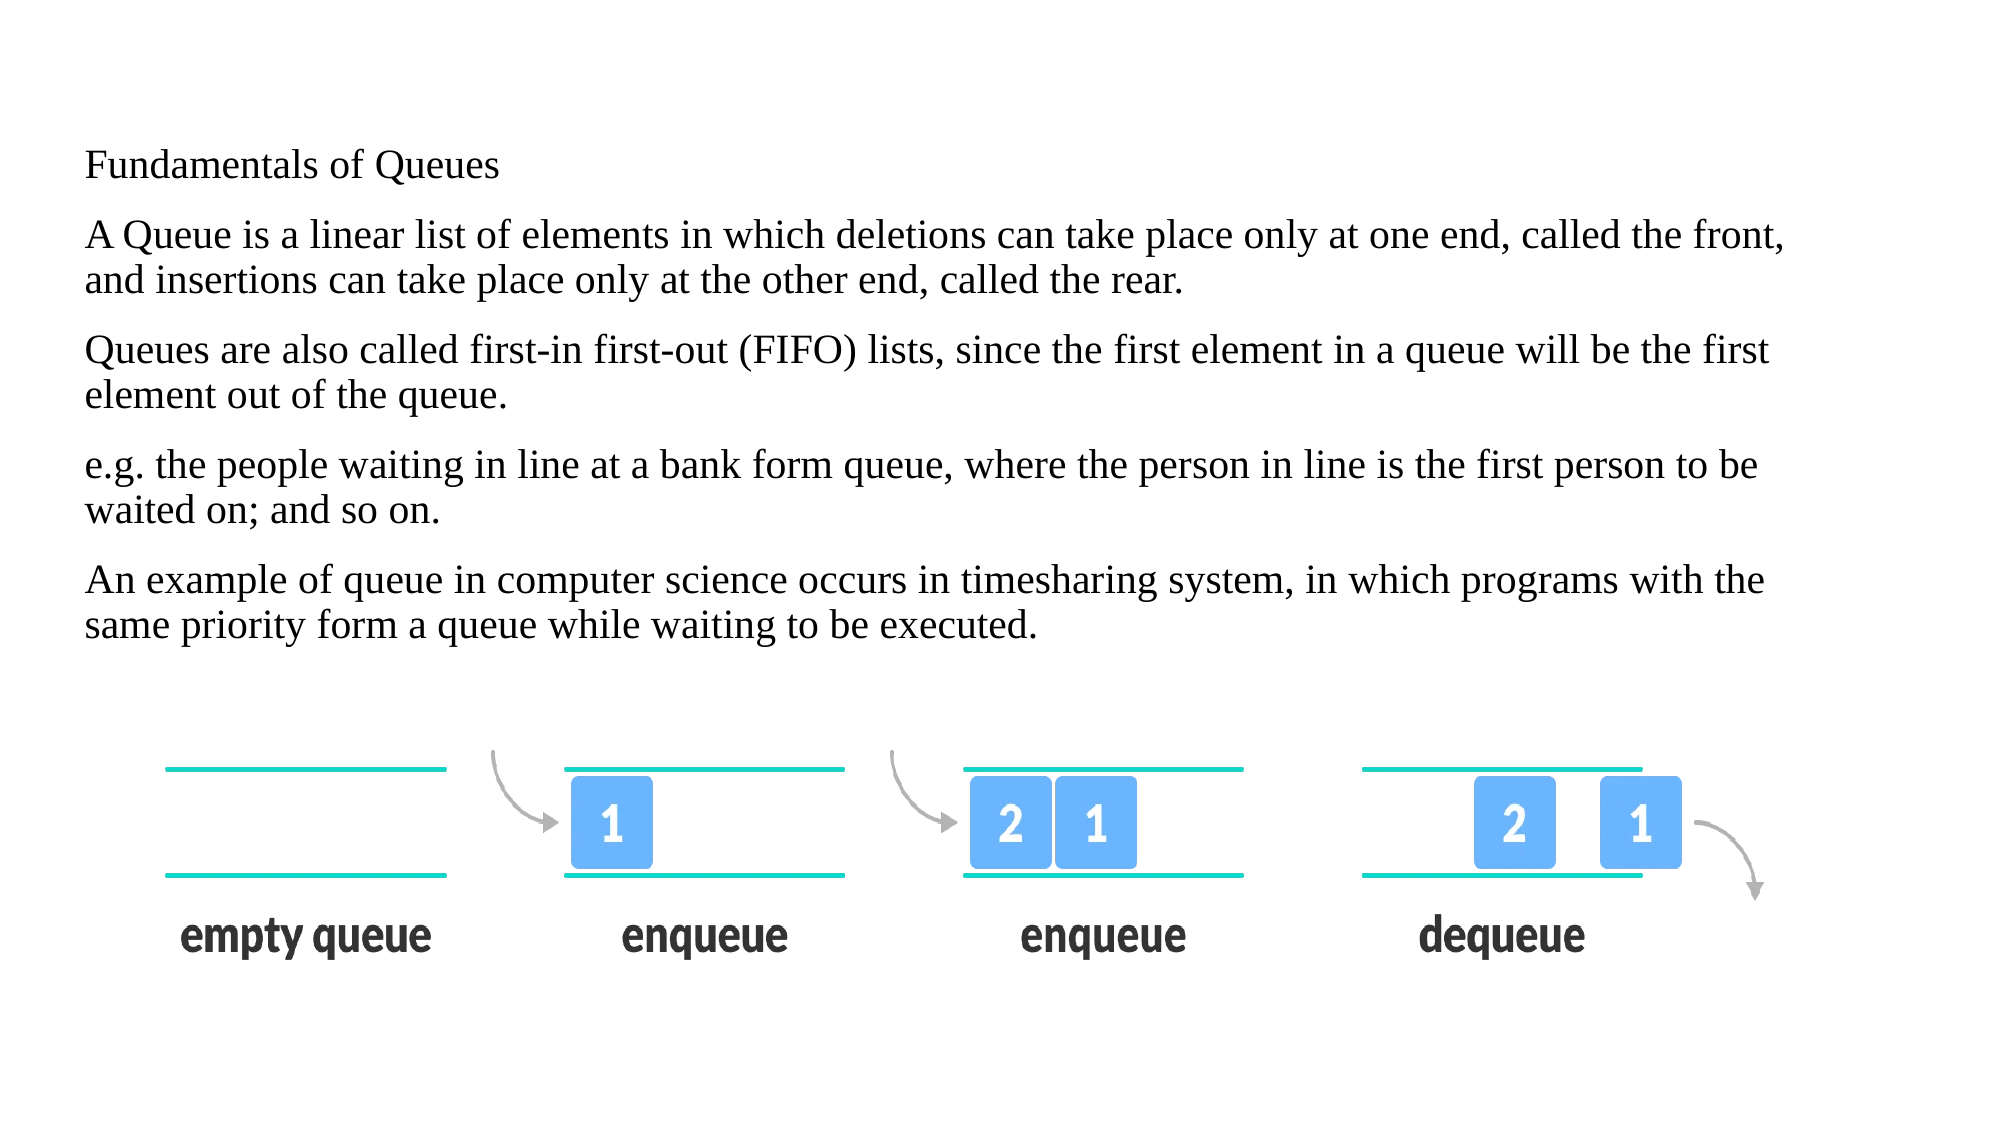

# Fundamentals of Queues
A Queue is a linear list of elements in which deletions can take place only at one end, called the front, and insertions can take place only at the other end, called the rear.
Queues are also called first-in first-out (FIFO) lists, since the first element in a queue will be the first element out of the queue.
e.g. the people waiting in line at a bank form queue, where the person in line is the first person to be waited on; and so on.
An example of queue in computer science occurs in timesharing system, in which programs with the same priority form a queue while waiting to be executed.